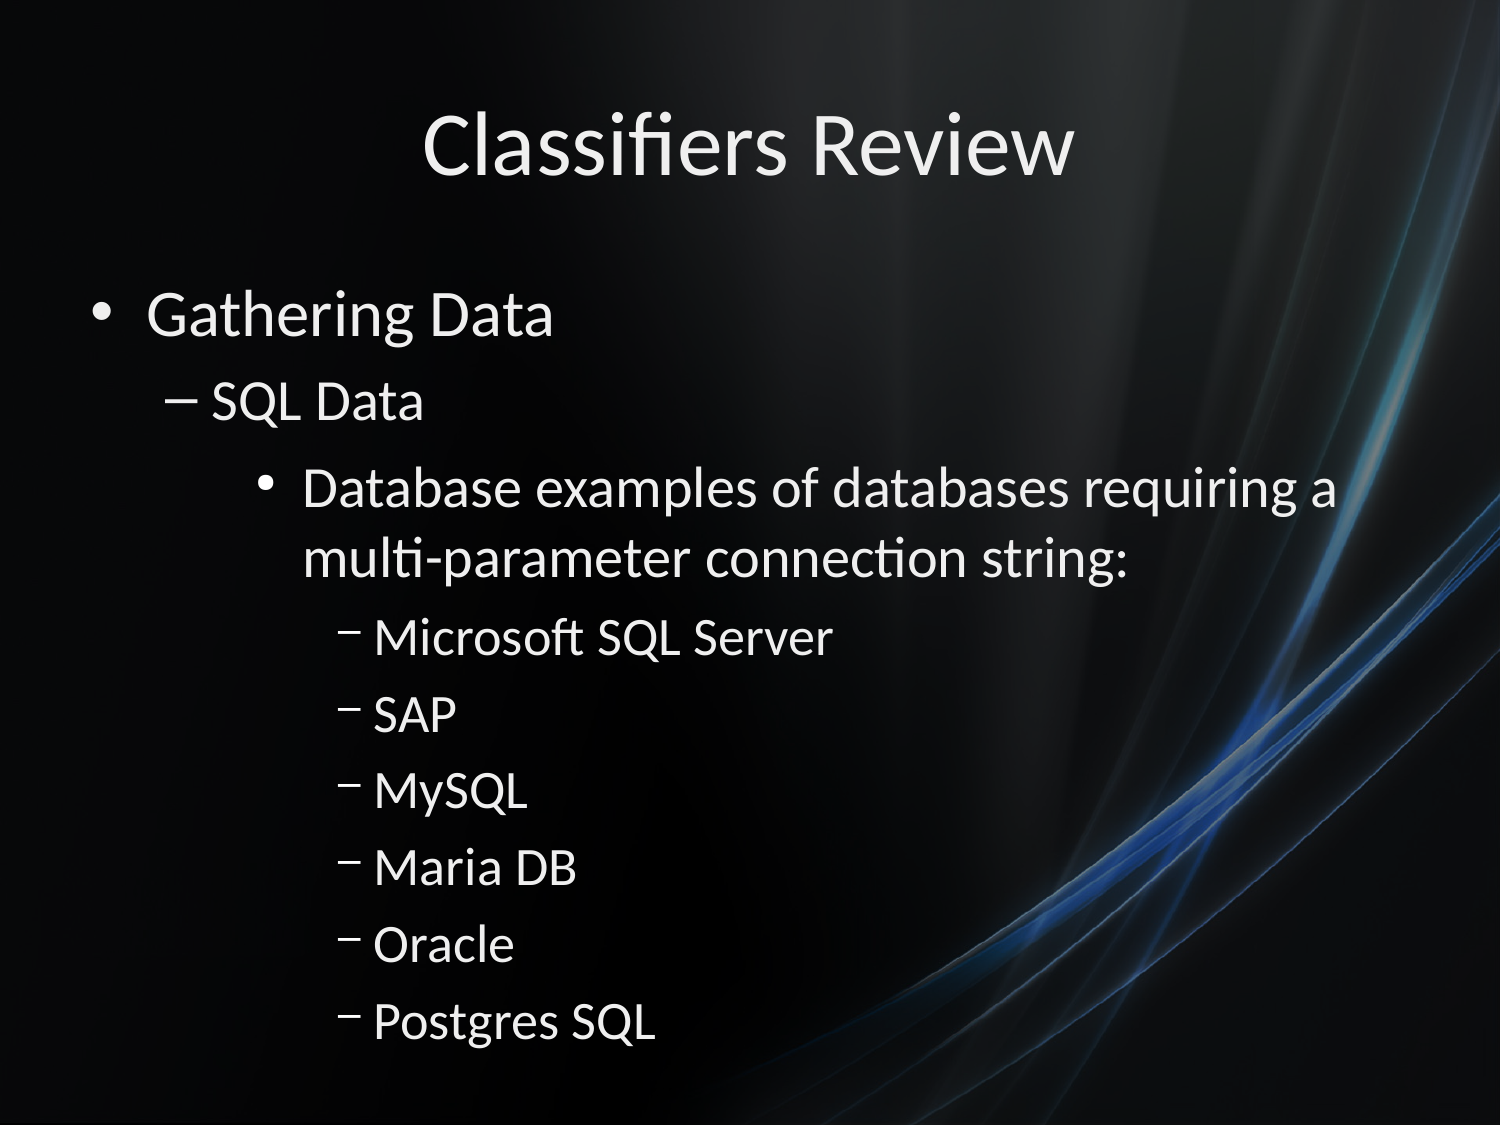

# Classifiers Review
Gathering Data
SQL Data
Database examples of databases requiring a multi-parameter connection string:
Microsoft SQL Server
SAP
MySQL
Maria DB
Oracle
Postgres SQL